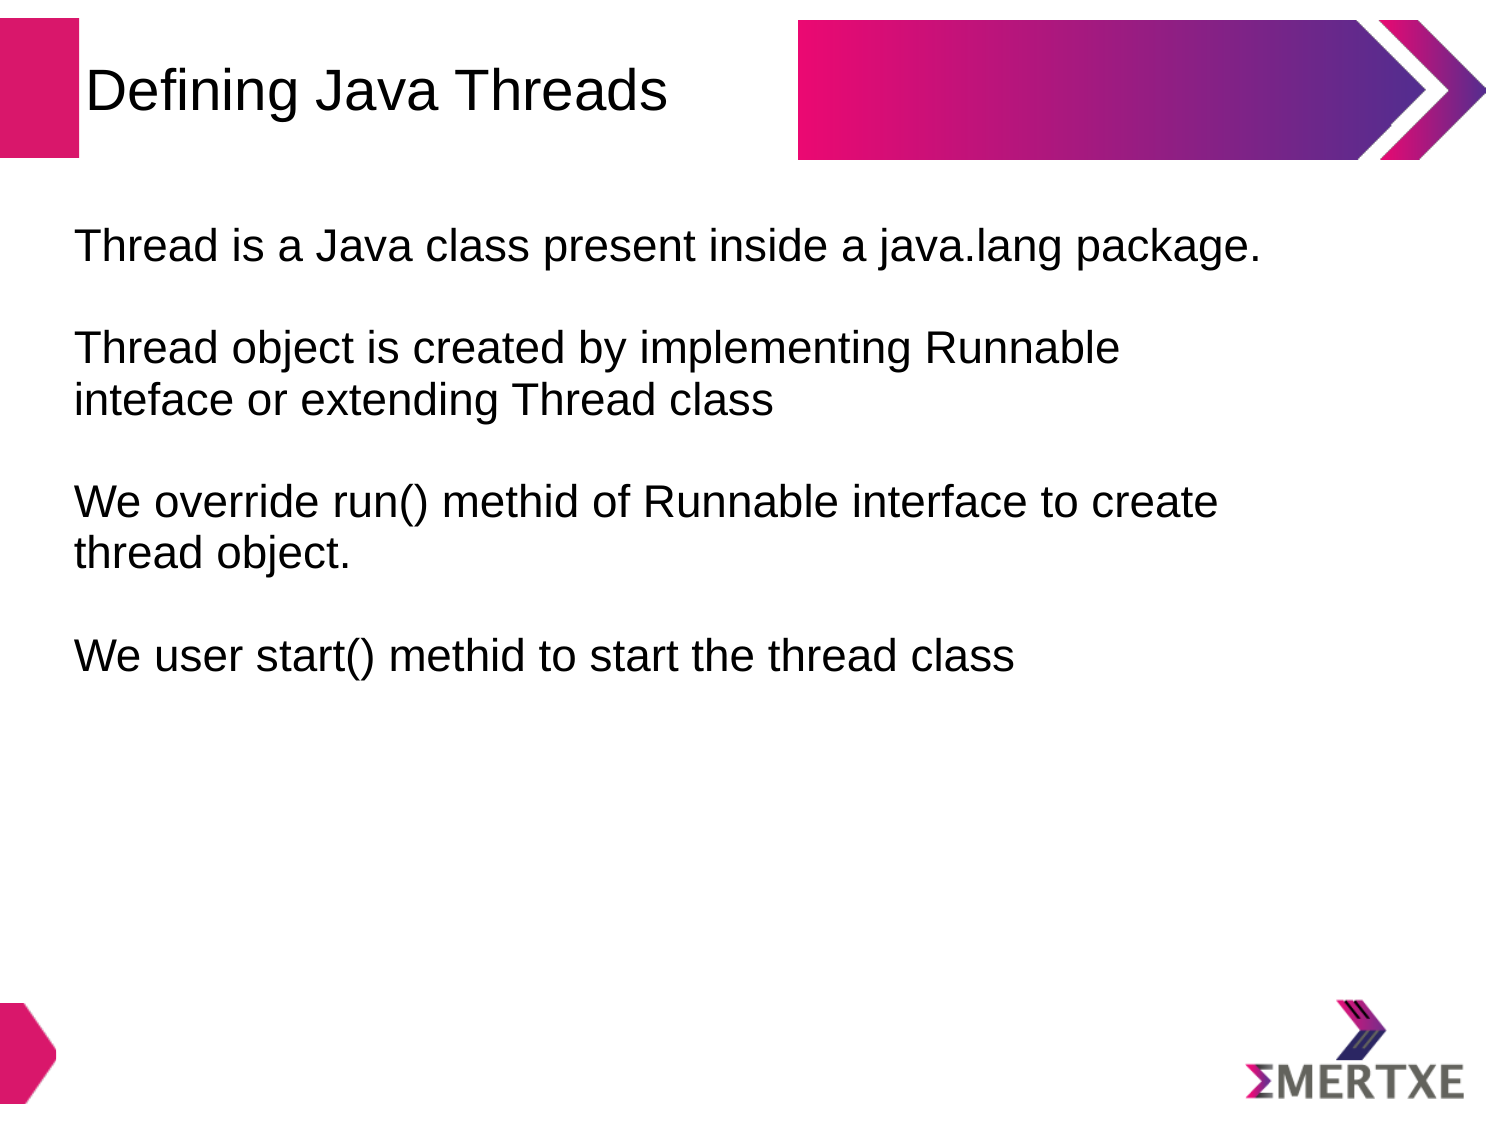

Defining Java Threads
Thread is a Java class present inside a java.lang package.
Thread object is created by implementing Runnable inteface or extending Thread class
We override run() methid of Runnable interface to create thread object.
We user start() methid to start the thread class